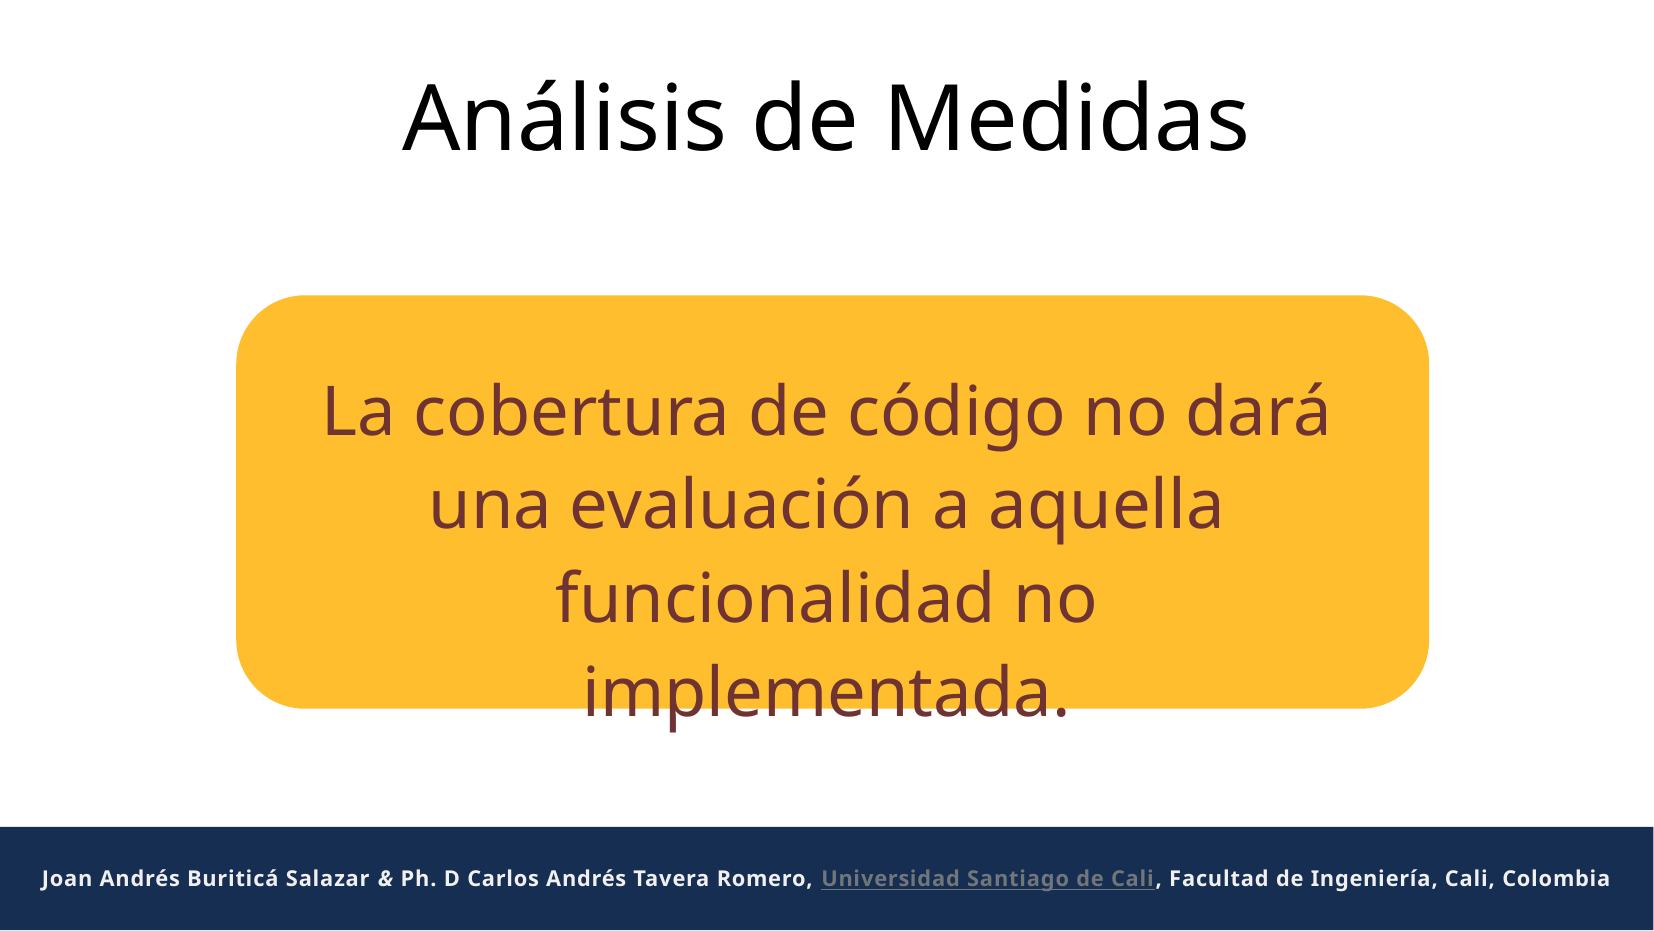

# Análisis de Medidas
La cobertura de código no dará una evaluación a aquella funcionalidad no implementada.